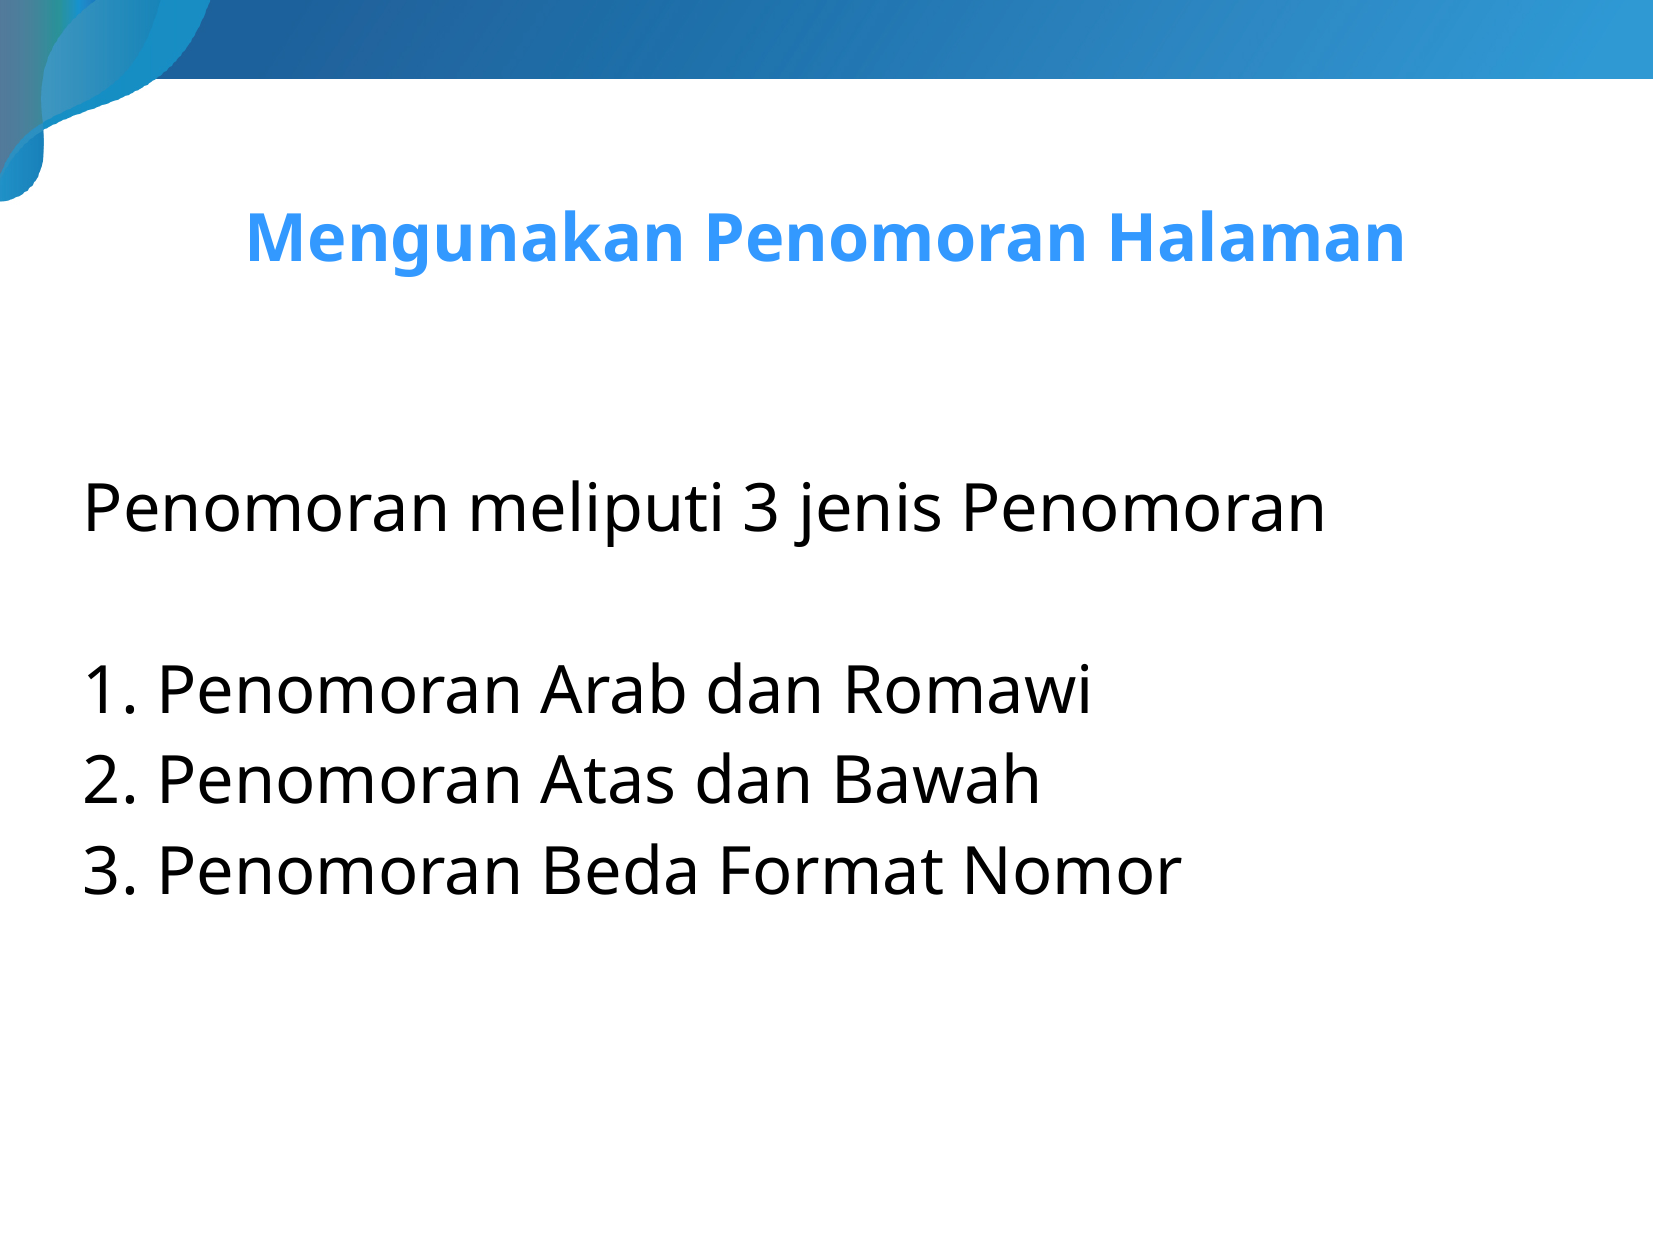

# Mengunakan Penomoran Halaman
Penomoran meliputi 3 jenis Penomoran
1. Penomoran Arab dan Romawi
2. Penomoran Atas dan Bawah
3. Penomoran Beda Format Nomor